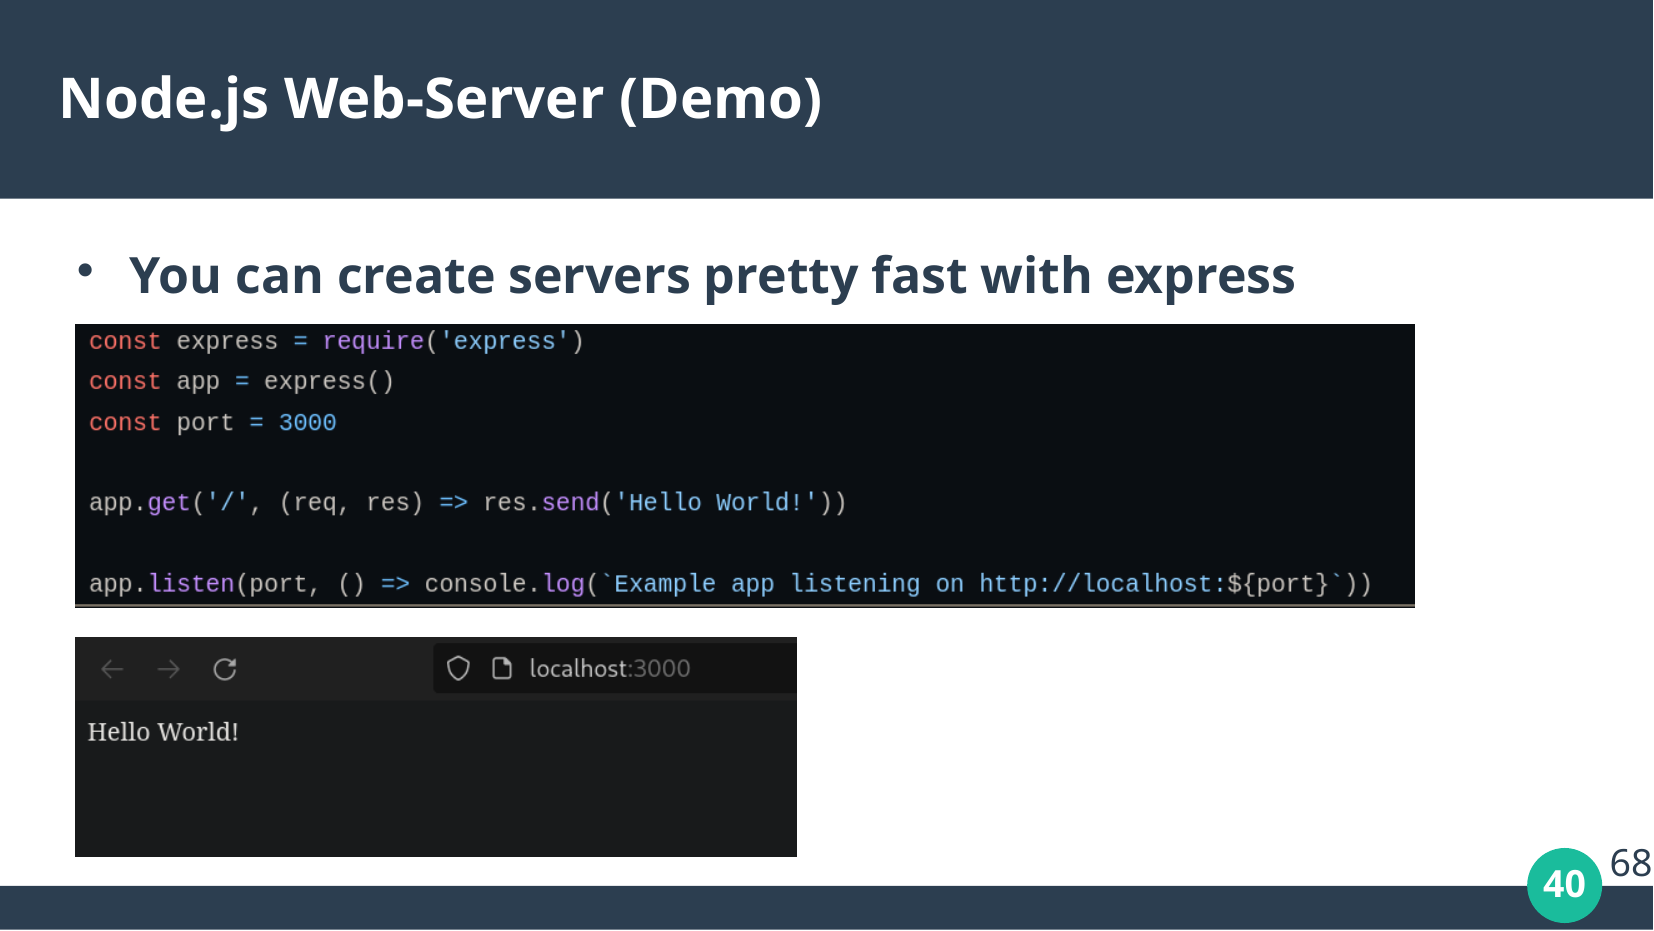

# Node.js Web-Server (Demo)
You can create servers pretty fast with express
68